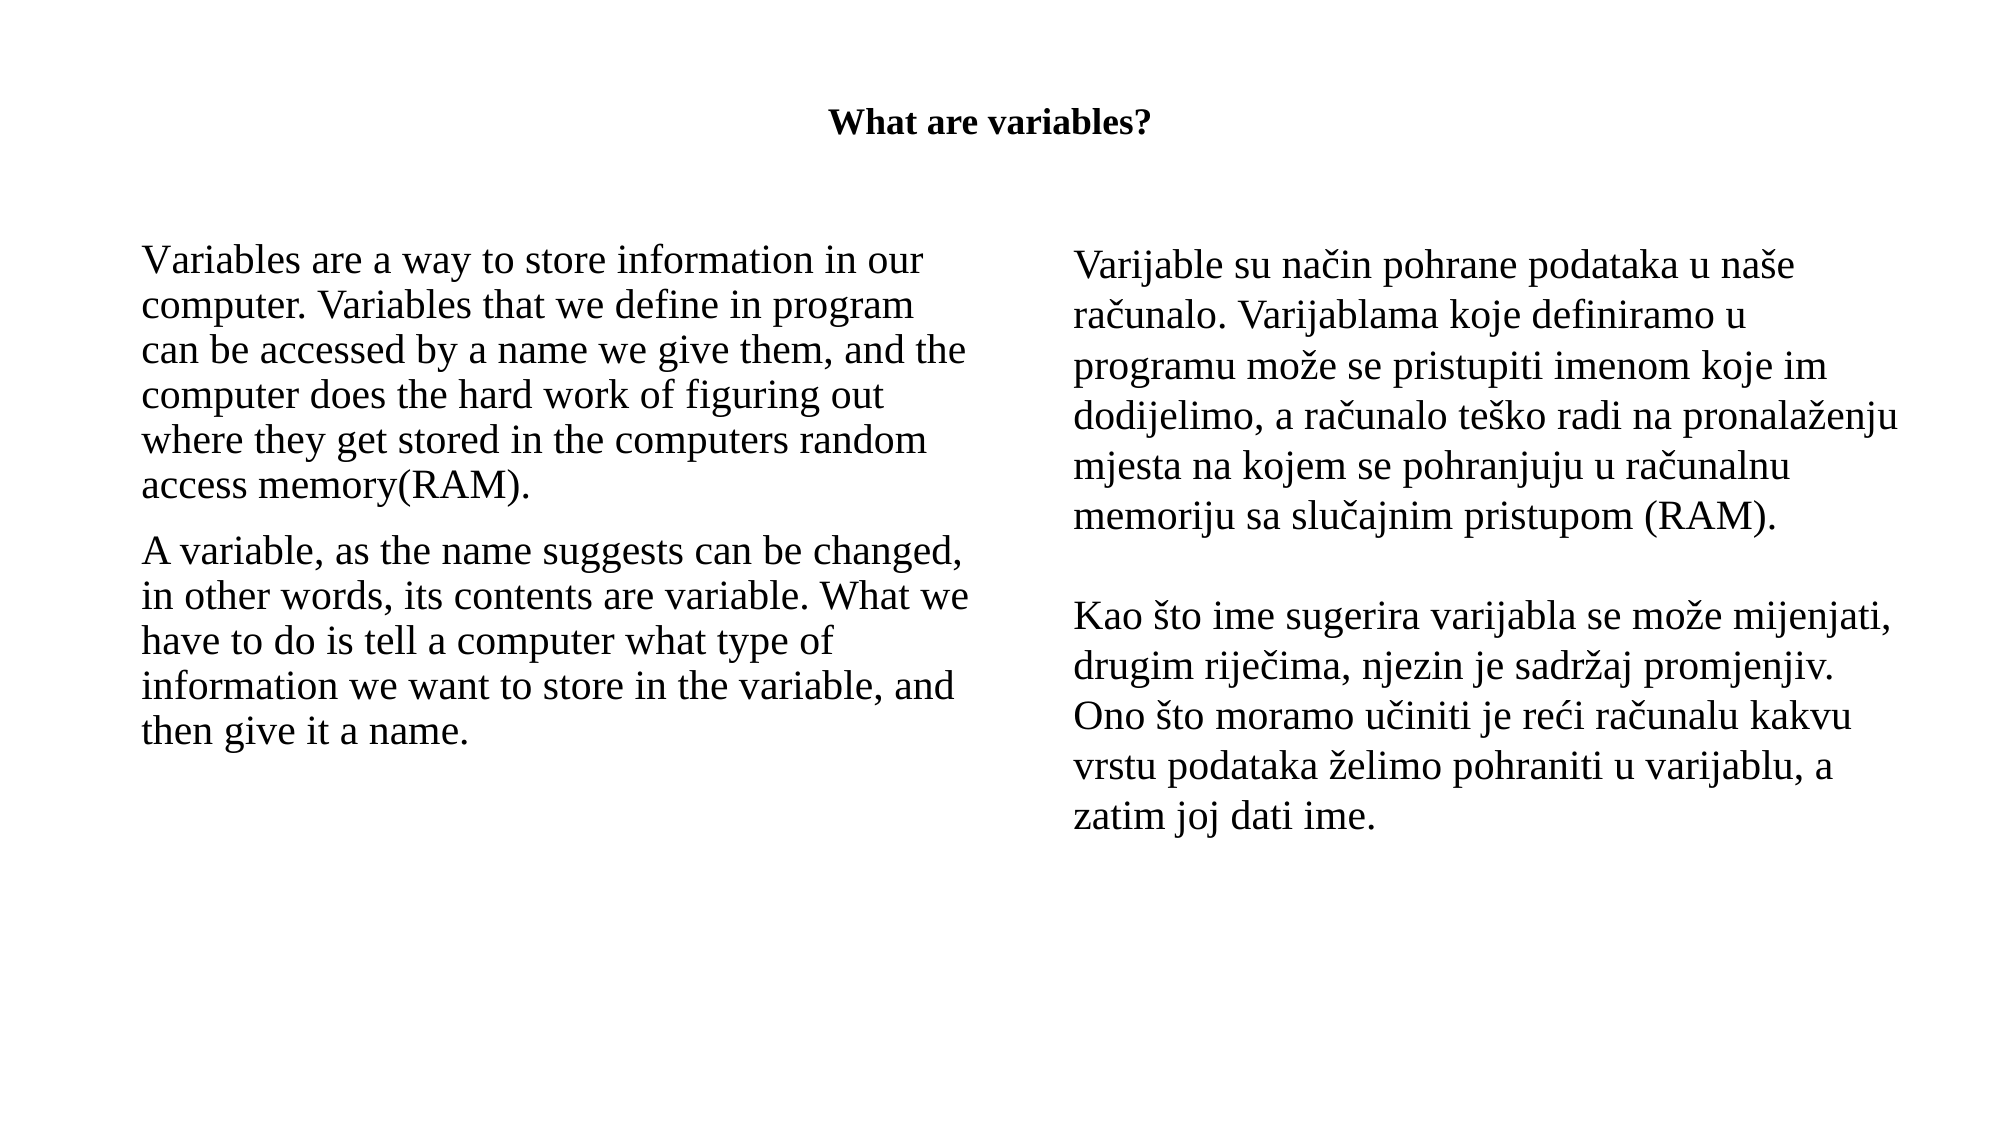

What are variables?
# Variables are a way to store information in our computer. Variables that we define in program can be accessed by a name we give them, and the computer does the hard work of figuring out where they get stored in the computers random access memory(RAM).
A variable, as the name suggests can be changed, in other words, its contents are variable. What we have to do is tell a computer what type of information we want to store in the variable, and then give it a name.
Varijable su način pohrane podataka u naše računalo. Varijablama koje definiramo u programu može se pristupiti imenom koje im dodijelimo, a računalo teško radi na pronalaženju mjesta na kojem se pohranjuju u računalnu memoriju sa slučajnim pristupom (RAM).
Kao što ime sugerira varijabla se može mijenjati, drugim riječima, njezin je sadržaj promjenjiv. Ono što moramo učiniti je reći računalu kakvu vrstu podataka želimo pohraniti u varijablu, a zatim joj dati ime.